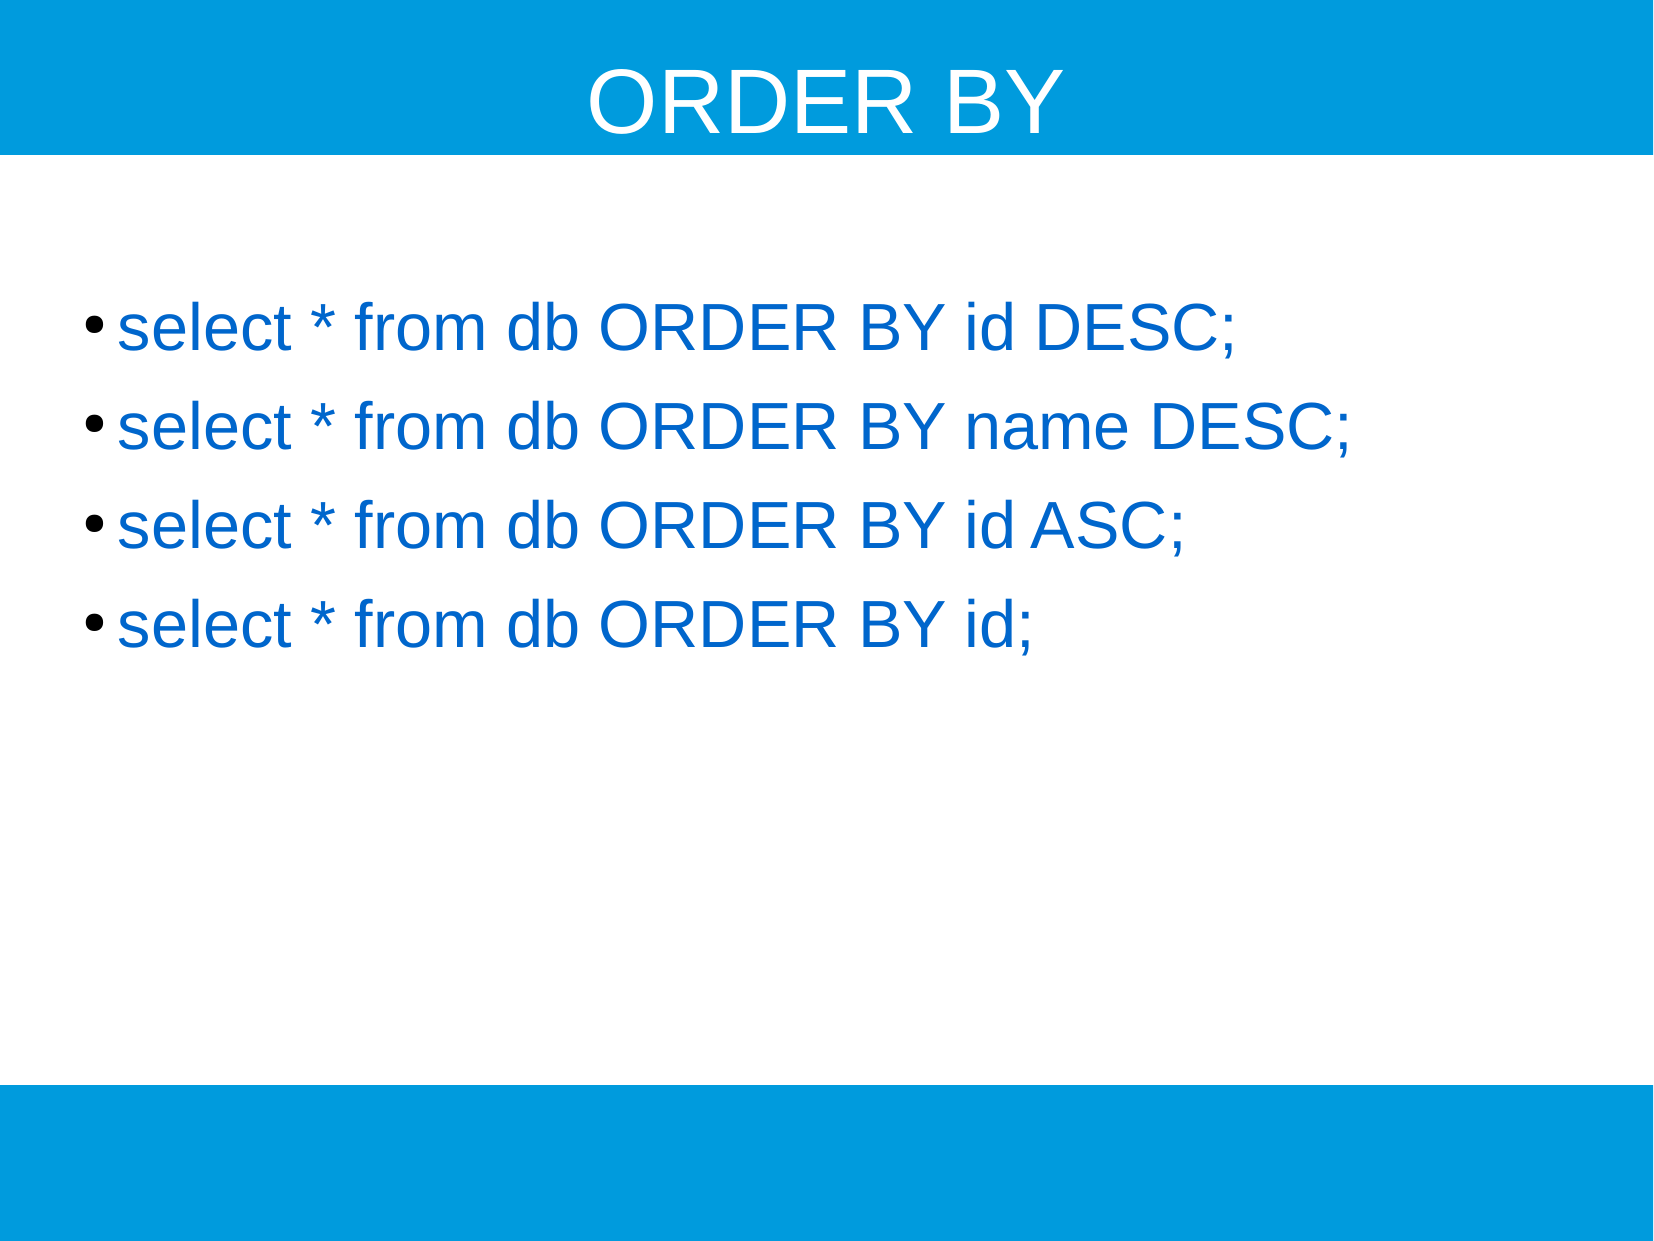

# ORDER BY
select * from db ORDER BY id DESC;
select * from db ORDER BY name DESC;
select * from db ORDER BY id ASC;
select * from db ORDER BY id;